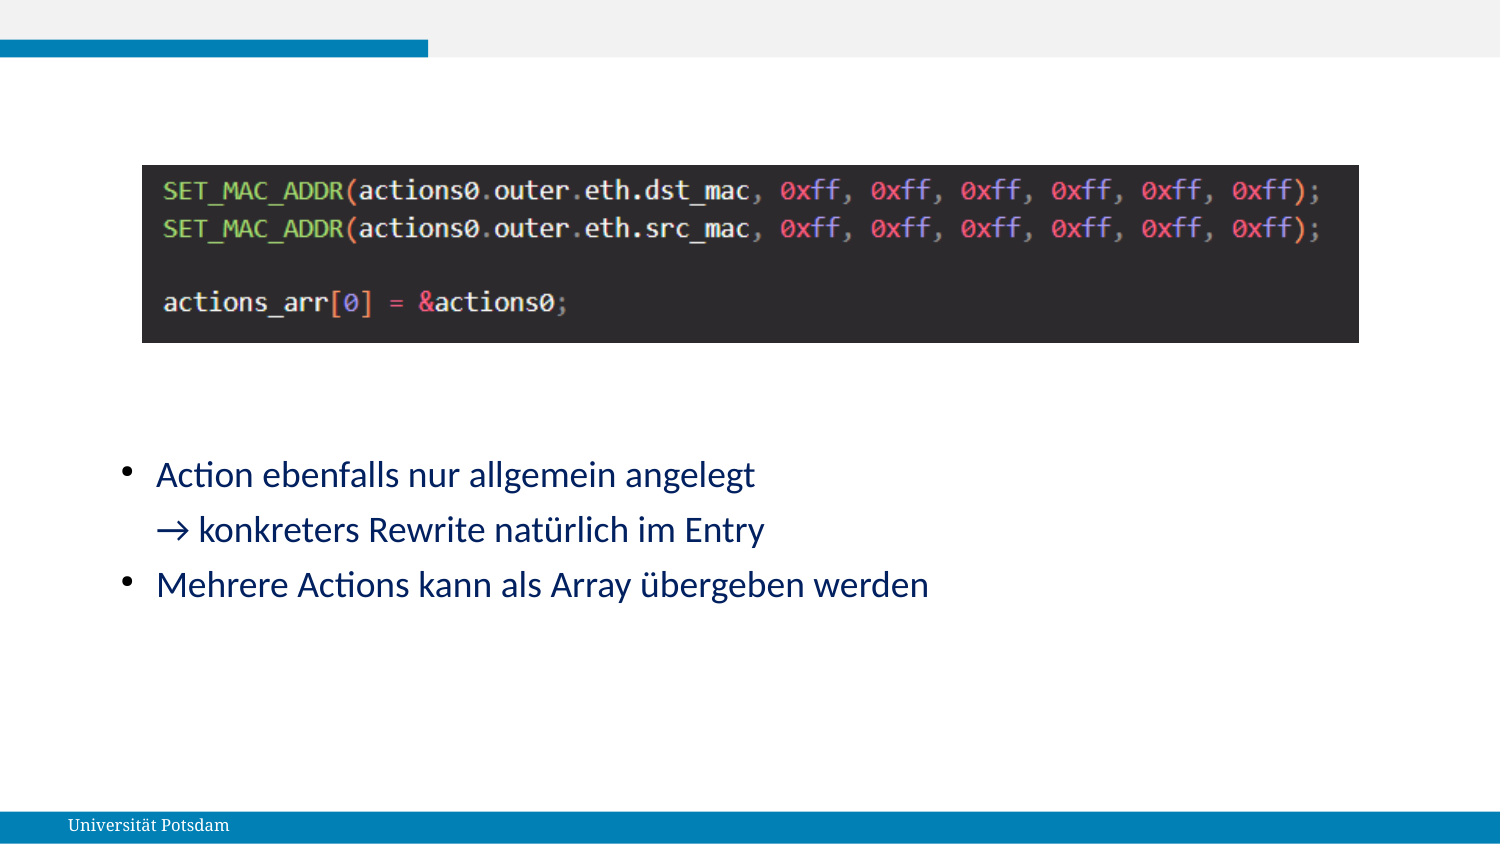

Action ebenfalls nur allgemein angelegt
→ konkreters Rewrite natürlich im Entry
Mehrere Actions kann als Array übergeben werden